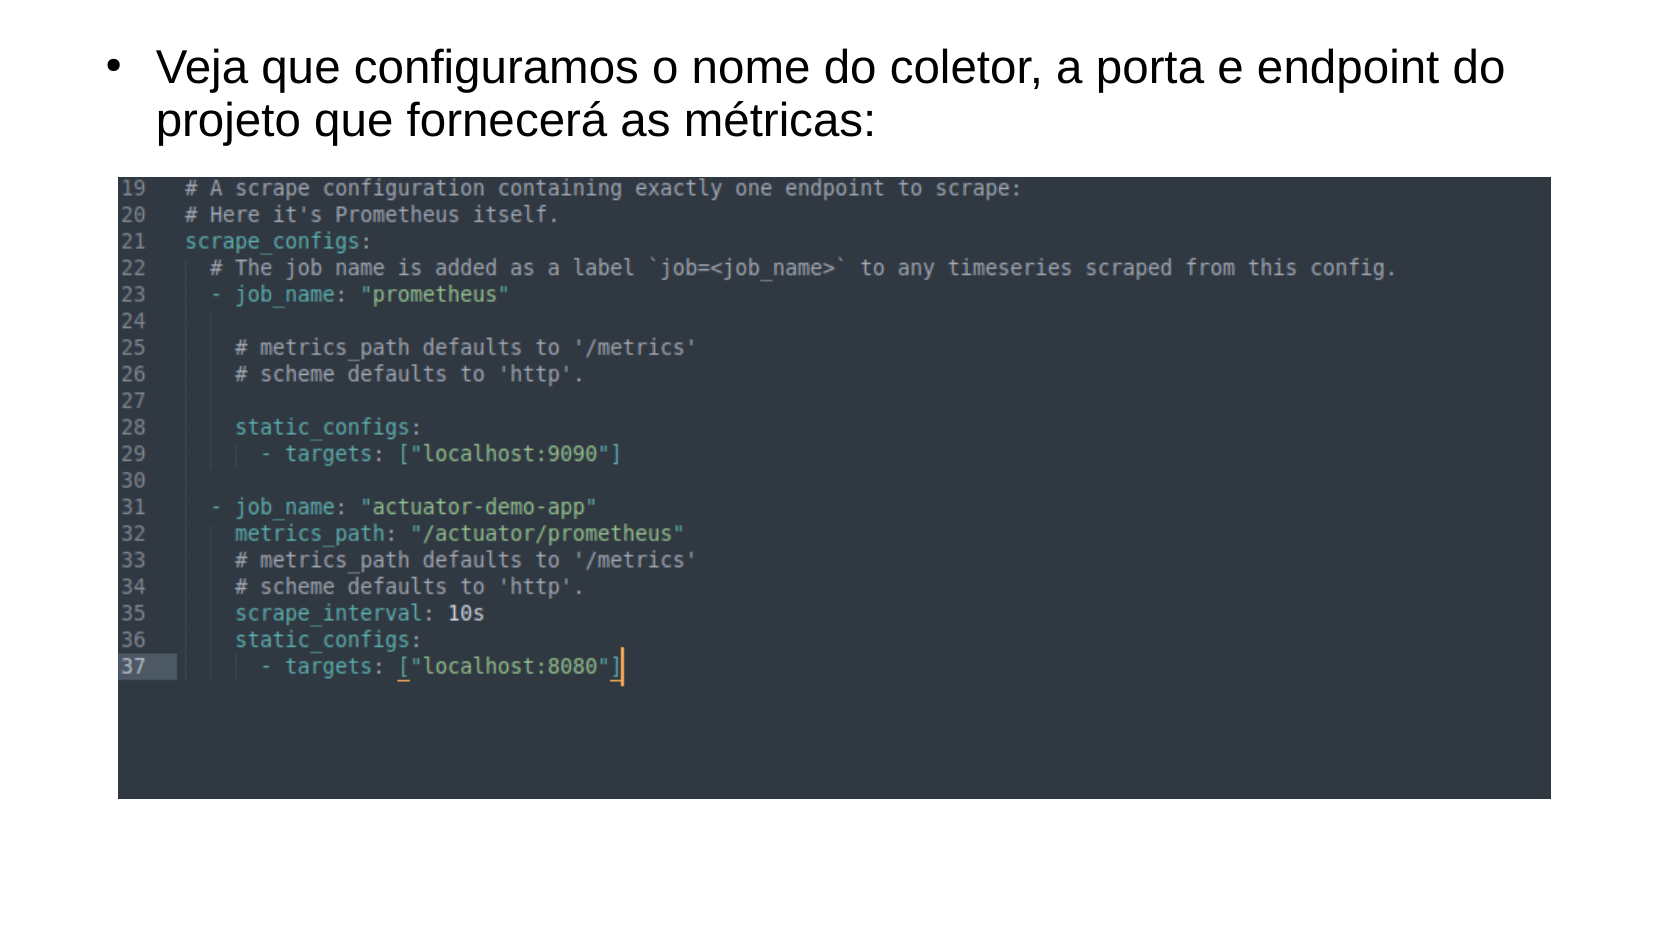

# Veja que configuramos o nome do coletor, a porta e endpoint do projeto que fornecerá as métricas: